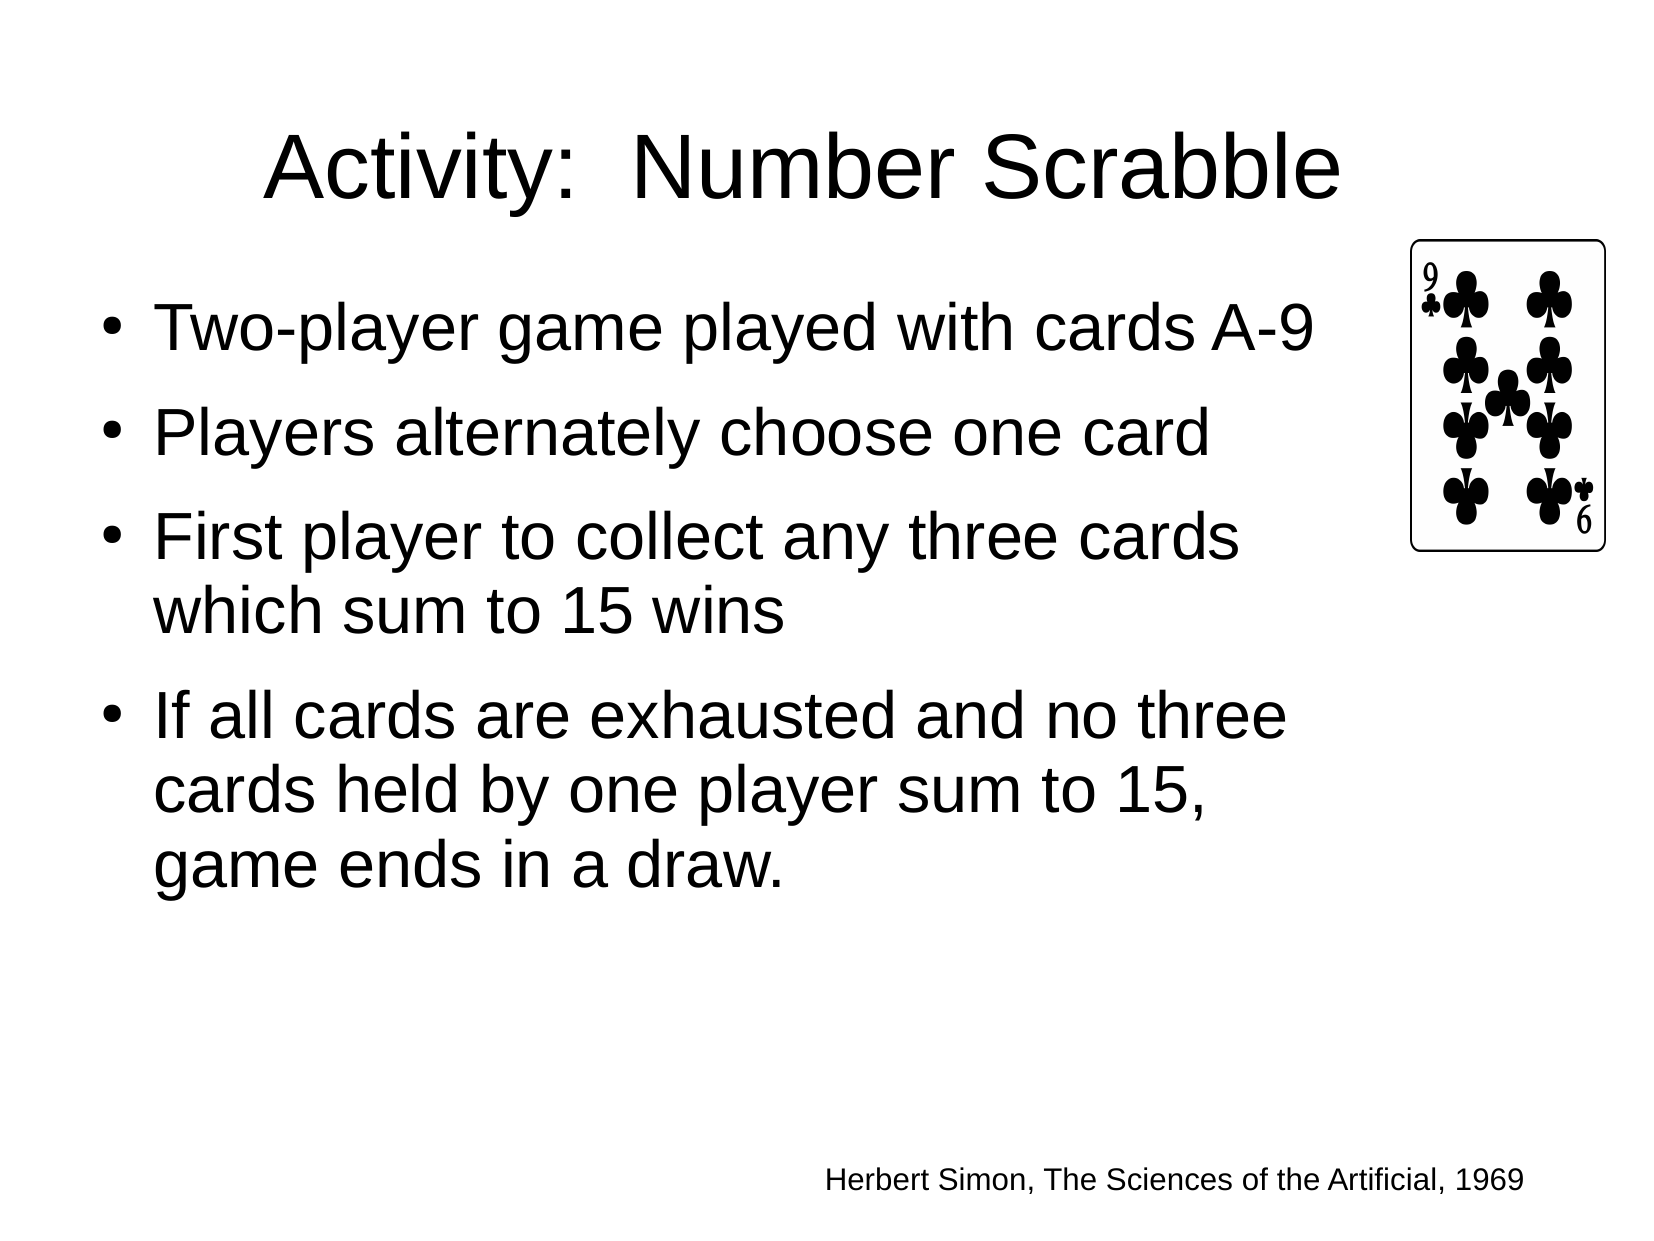

# Activity: Number Scrabble
Two-player game played with cards A-9
Players alternately choose one card
First player to collect any three cards which sum to 15 wins
If all cards are exhausted and no three cards held by one player sum to 15, game ends in a draw.
Herbert Simon, The Sciences of the Artificial, 1969